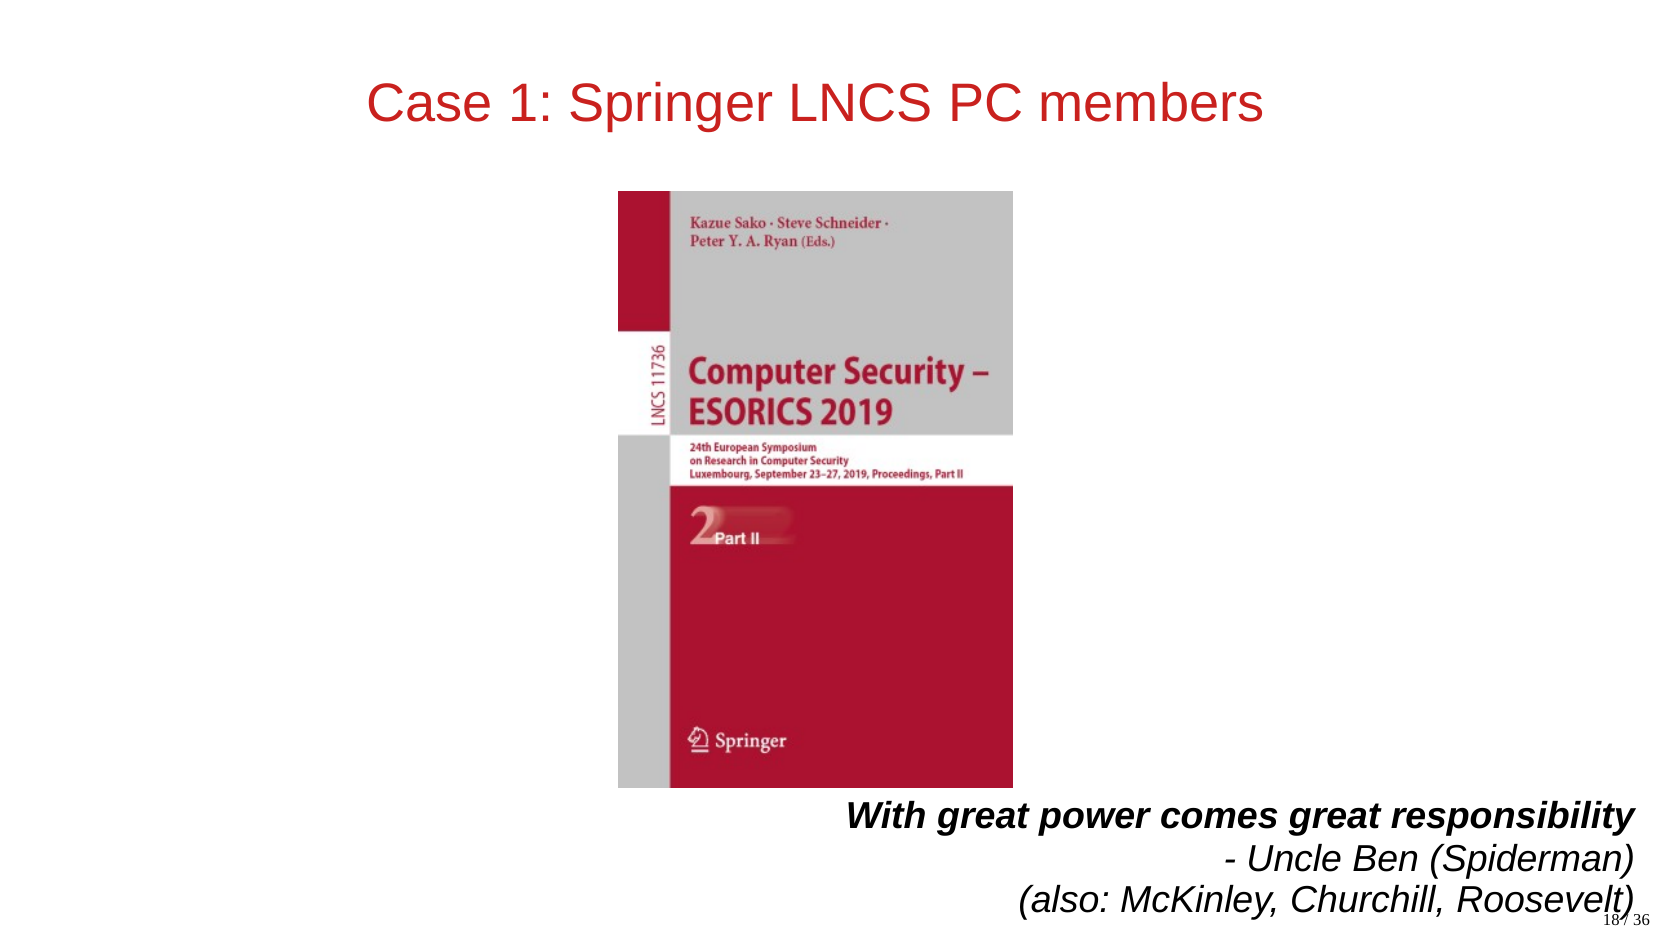

Case 1: Springer LNCS PC members
With great power comes great responsibility
- Uncle Ben (Spiderman)
(also: McKinley, Churchill, Roosevelt)
18